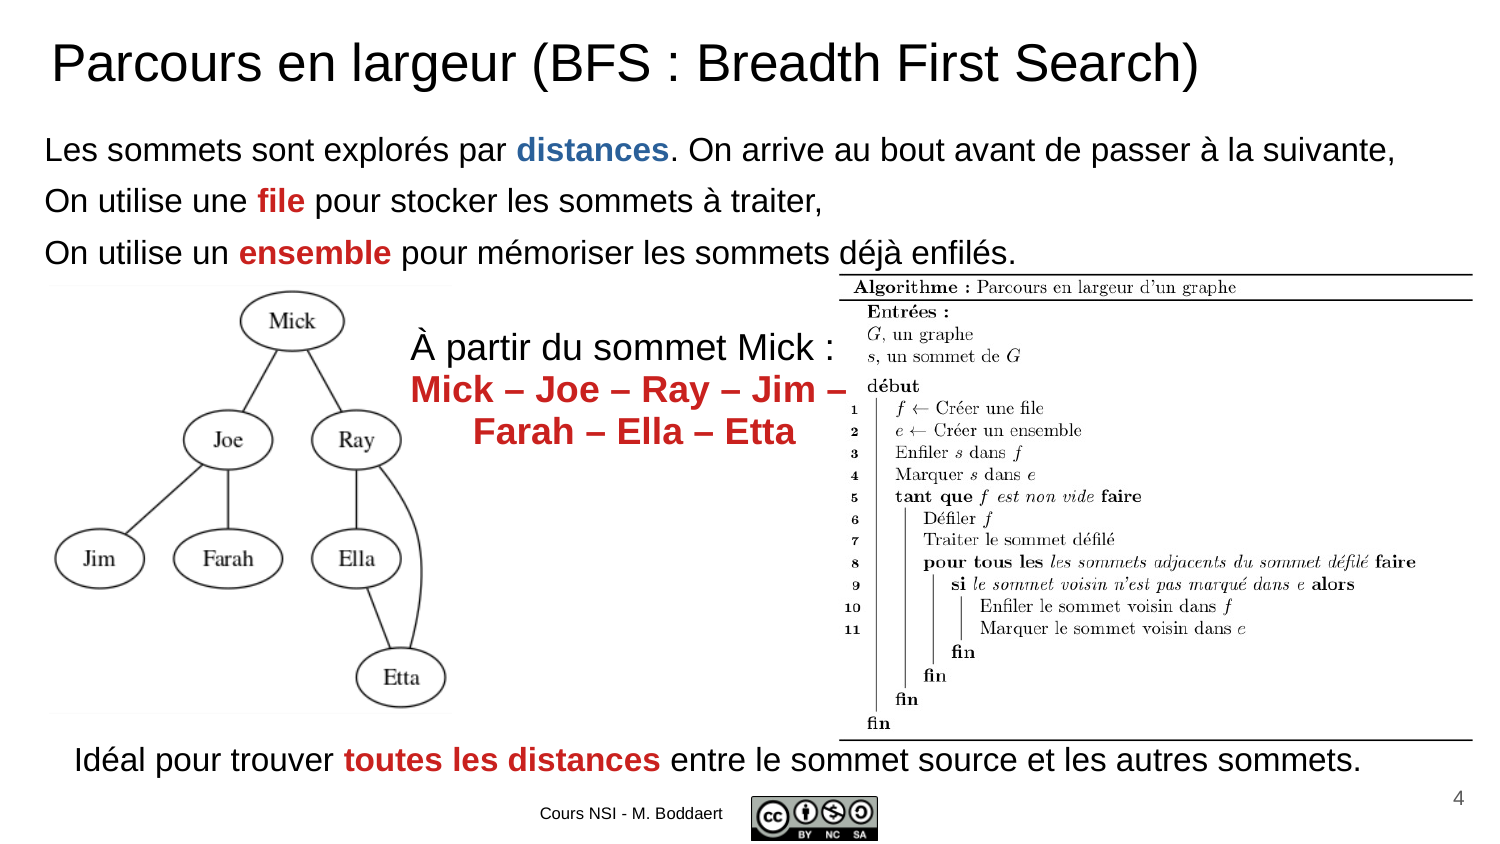

# Parcours en largeur (BFS : Breadth First Search)
Les sommets sont explorés par distances. On arrive au bout avant de passer à la suivante,
On utilise une file pour stocker les sommets à traiter,
On utilise un ensemble pour mémoriser les sommets déjà enfilés.
À partir du sommet Mick :
Mick – Joe – Ray – Jim –
Farah – Ella – Etta
Idéal pour trouver toutes les distances entre le sommet source et les autres sommets.